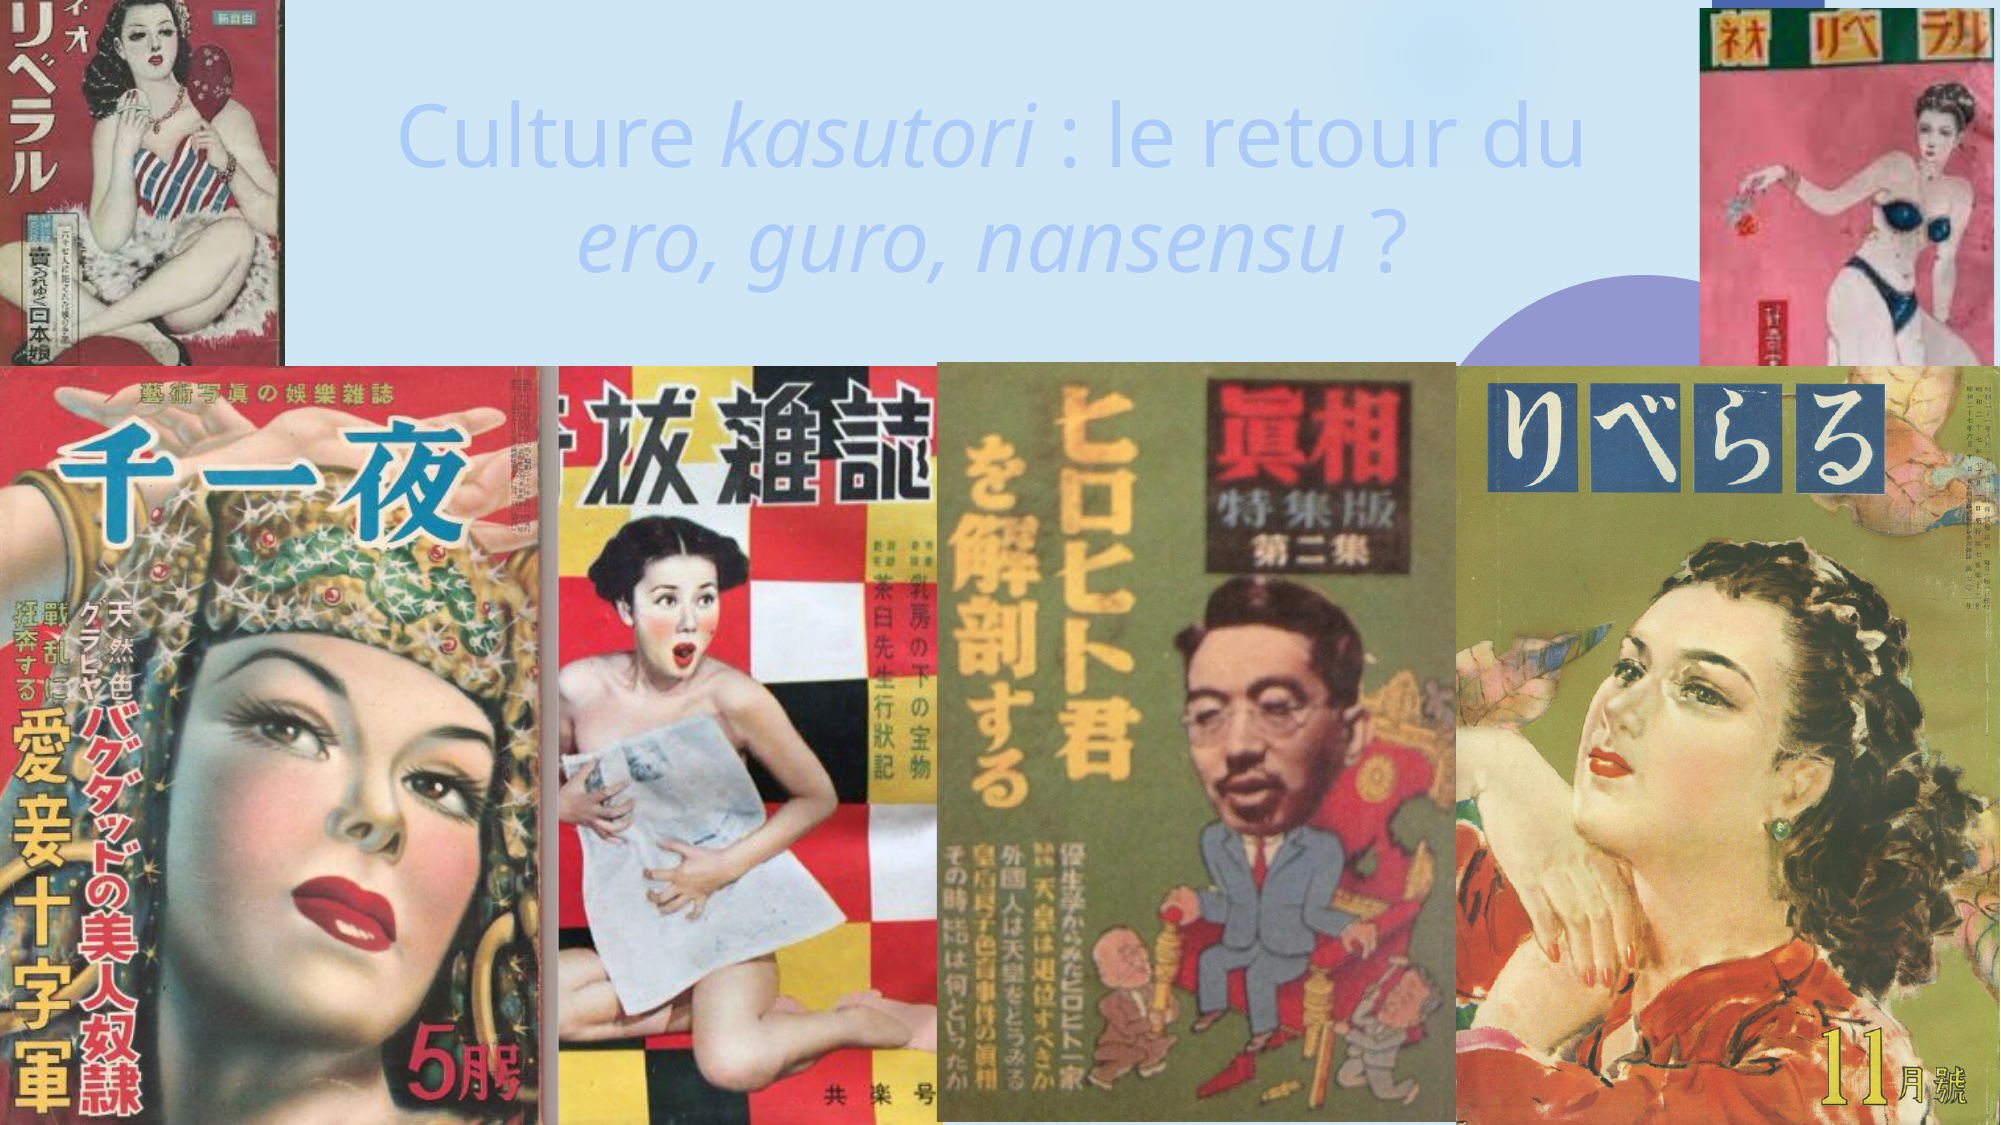

# Culture kasutori : le retour du ero, guro, nansensu ?